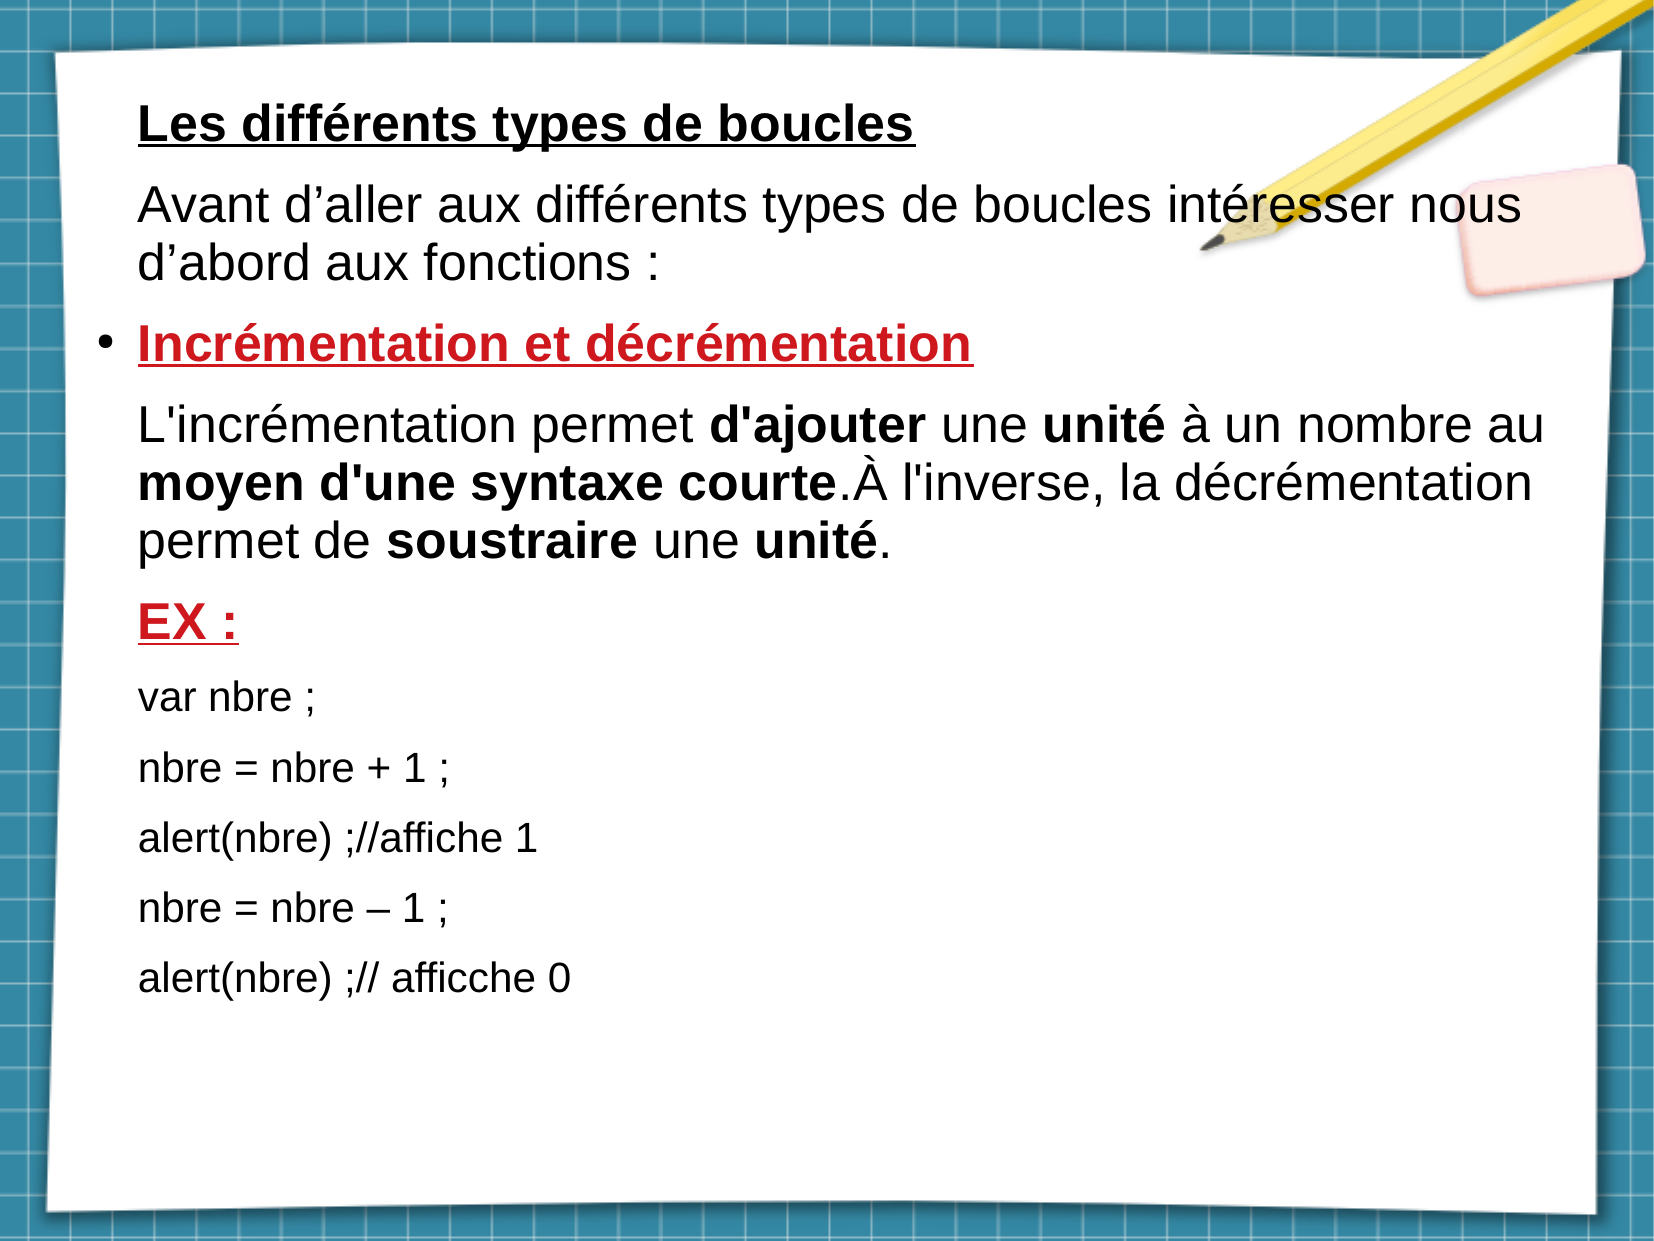

# Les différents types de boucles
Avant d’aller aux différents types de boucles intéresser nous d’abord aux fonctions :
Incrémentation et décrémentation
L'incrémentation permet d'ajouter une unité à un nombre au moyen d'une syntaxe courte.À l'inverse, la décrémentation permet de soustraire une unité.
EX :
var nbre ;
nbre = nbre + 1 ;
alert(nbre) ;//affiche 1
nbre = nbre – 1 ;
alert(nbre) ;// afficche 0